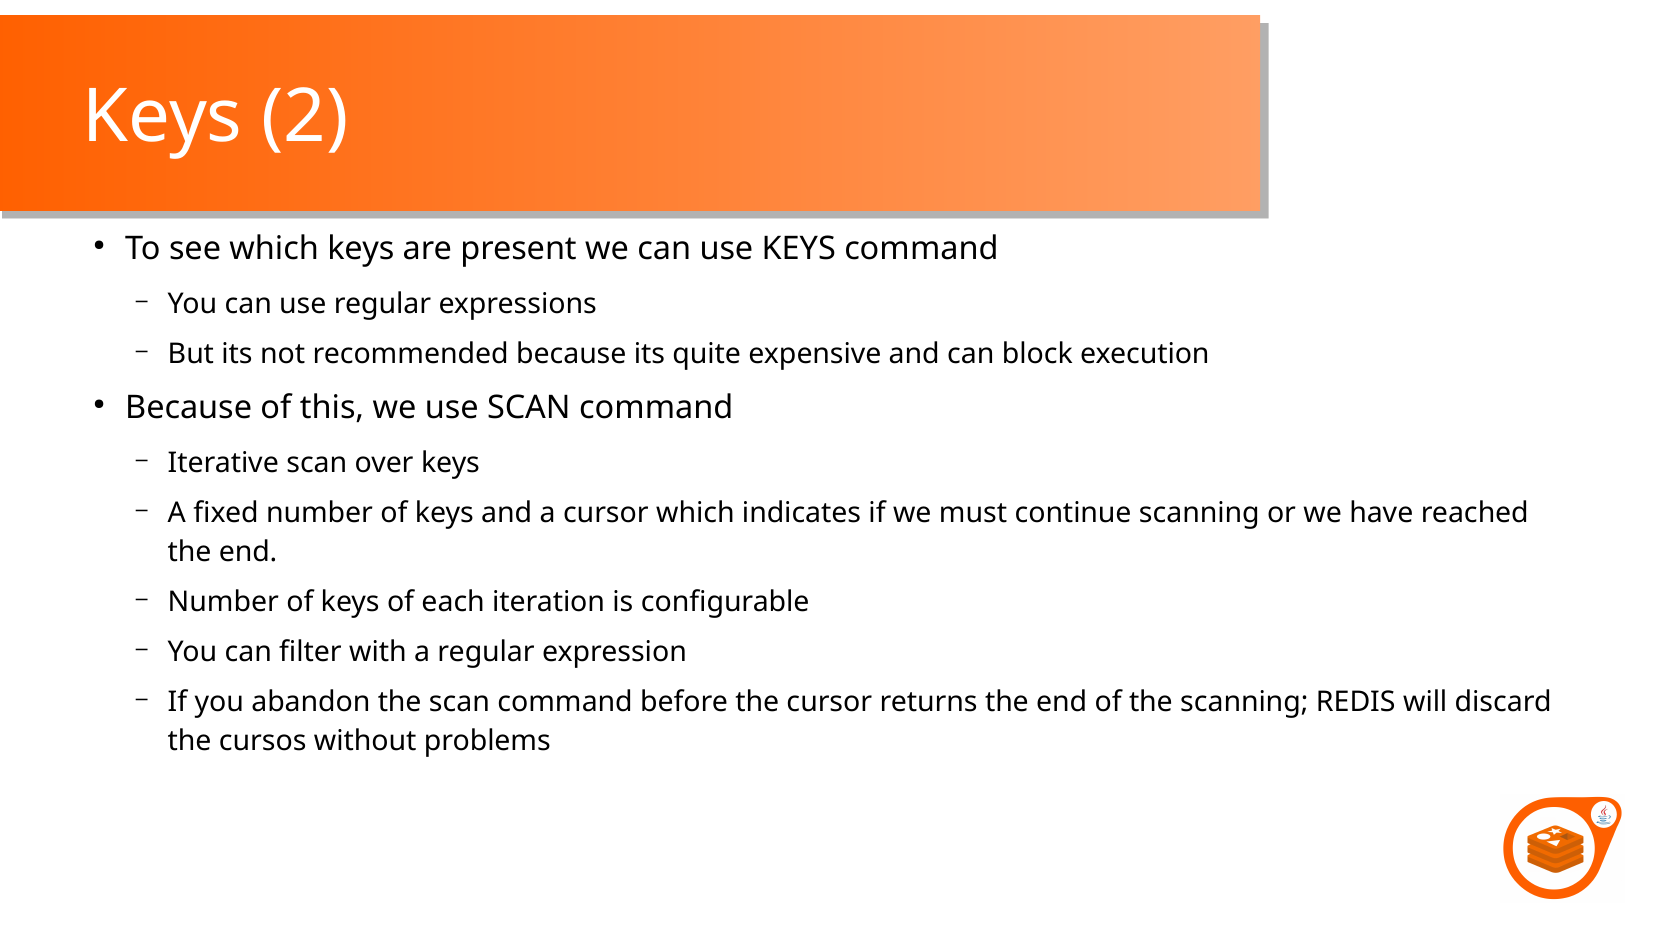

# Keys (2)
To see which keys are present we can use KEYS command
You can use regular expressions
But its not recommended because its quite expensive and can block execution
Because of this, we use SCAN command
Iterative scan over keys
A fixed number of keys and a cursor which indicates if we must continue scanning or we have reached the end.
Number of keys of each iteration is configurable
You can filter with a regular expression
If you abandon the scan command before the cursor returns the end of the scanning; REDIS will discard the cursos without problems